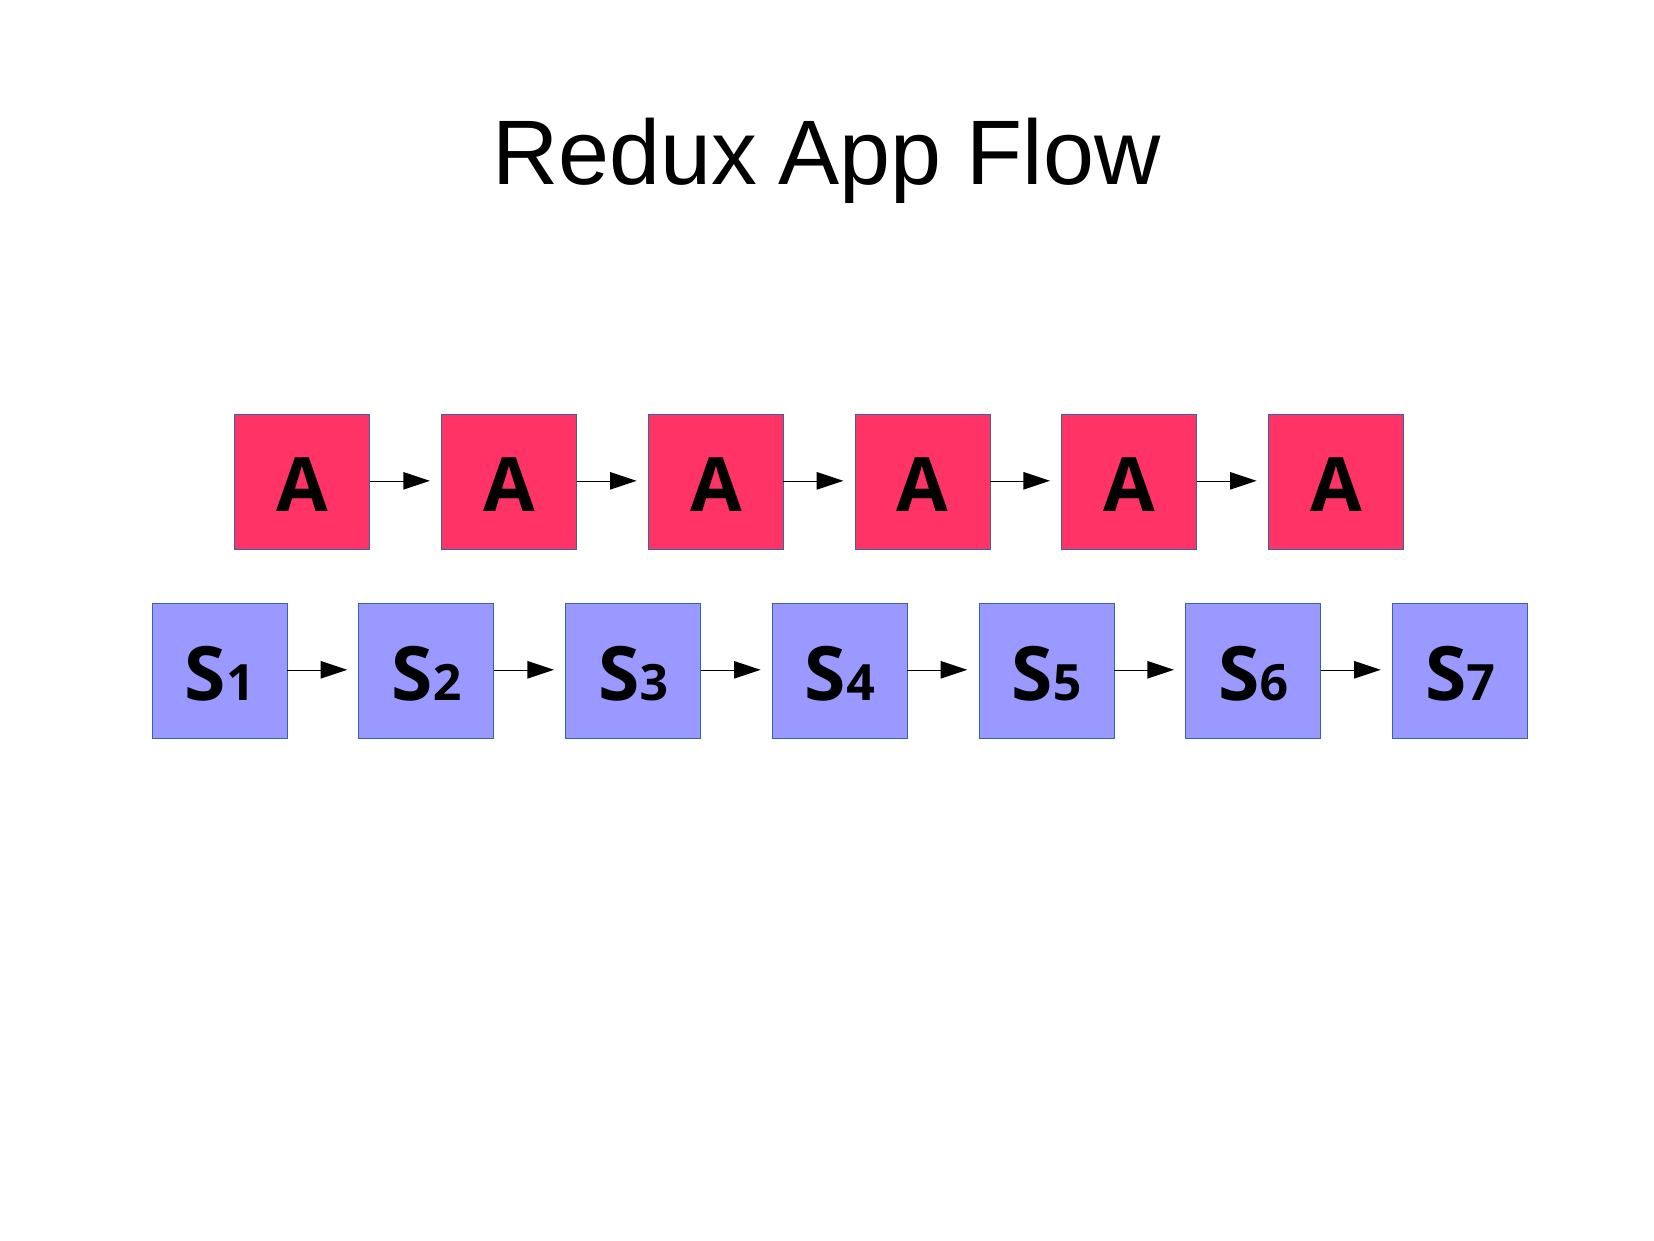

# Redux App Flow
A
A
A
A
A
A
S1
S2
S3
S4
S5
S6
S7